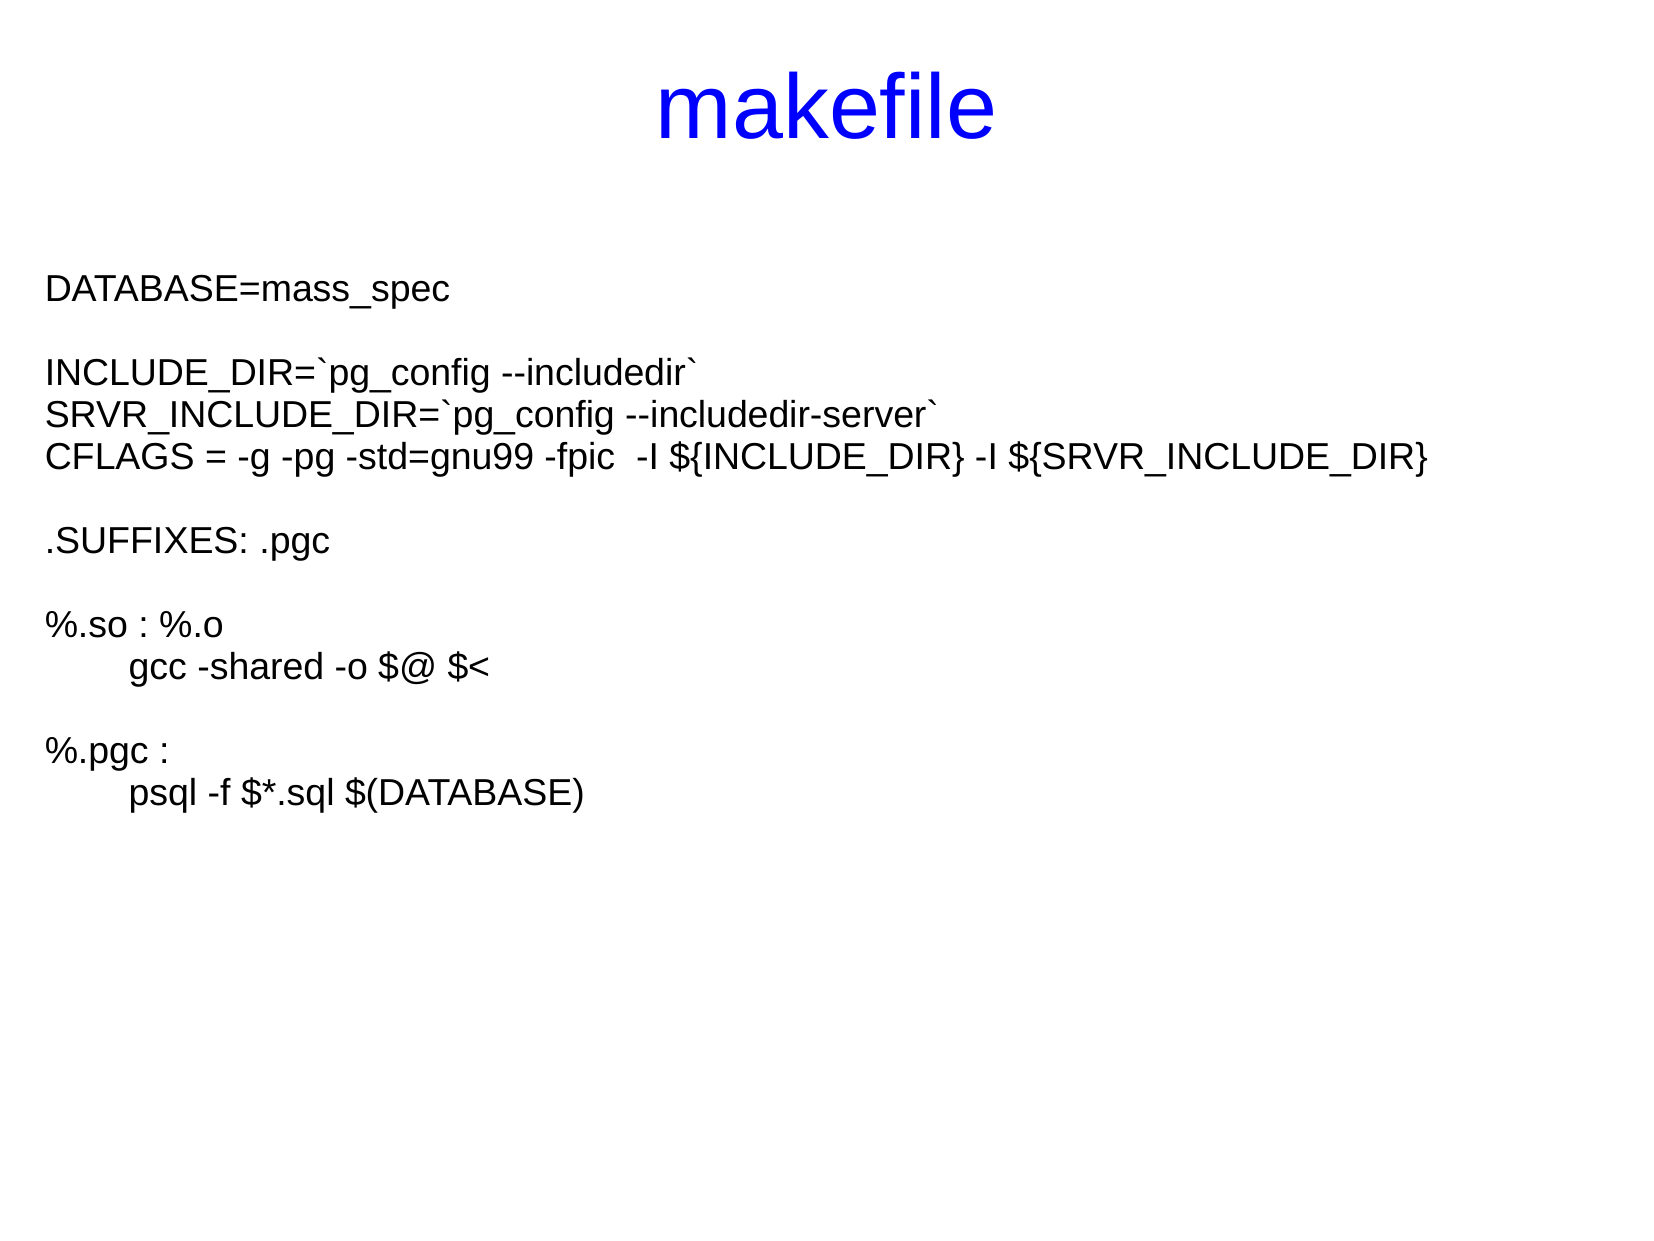

# makefile
DATABASE=mass_spec
INCLUDE_DIR=`pg_config --includedir`
SRVR_INCLUDE_DIR=`pg_config --includedir-server`
CFLAGS = -g -pg -std=gnu99 -fpic -I ${INCLUDE_DIR} -I ${SRVR_INCLUDE_DIR}
.SUFFIXES: .pgc
%.so : %.o
 gcc -shared -o $@ $<
%.pgc :
 psql -f $*.sql $(DATABASE)